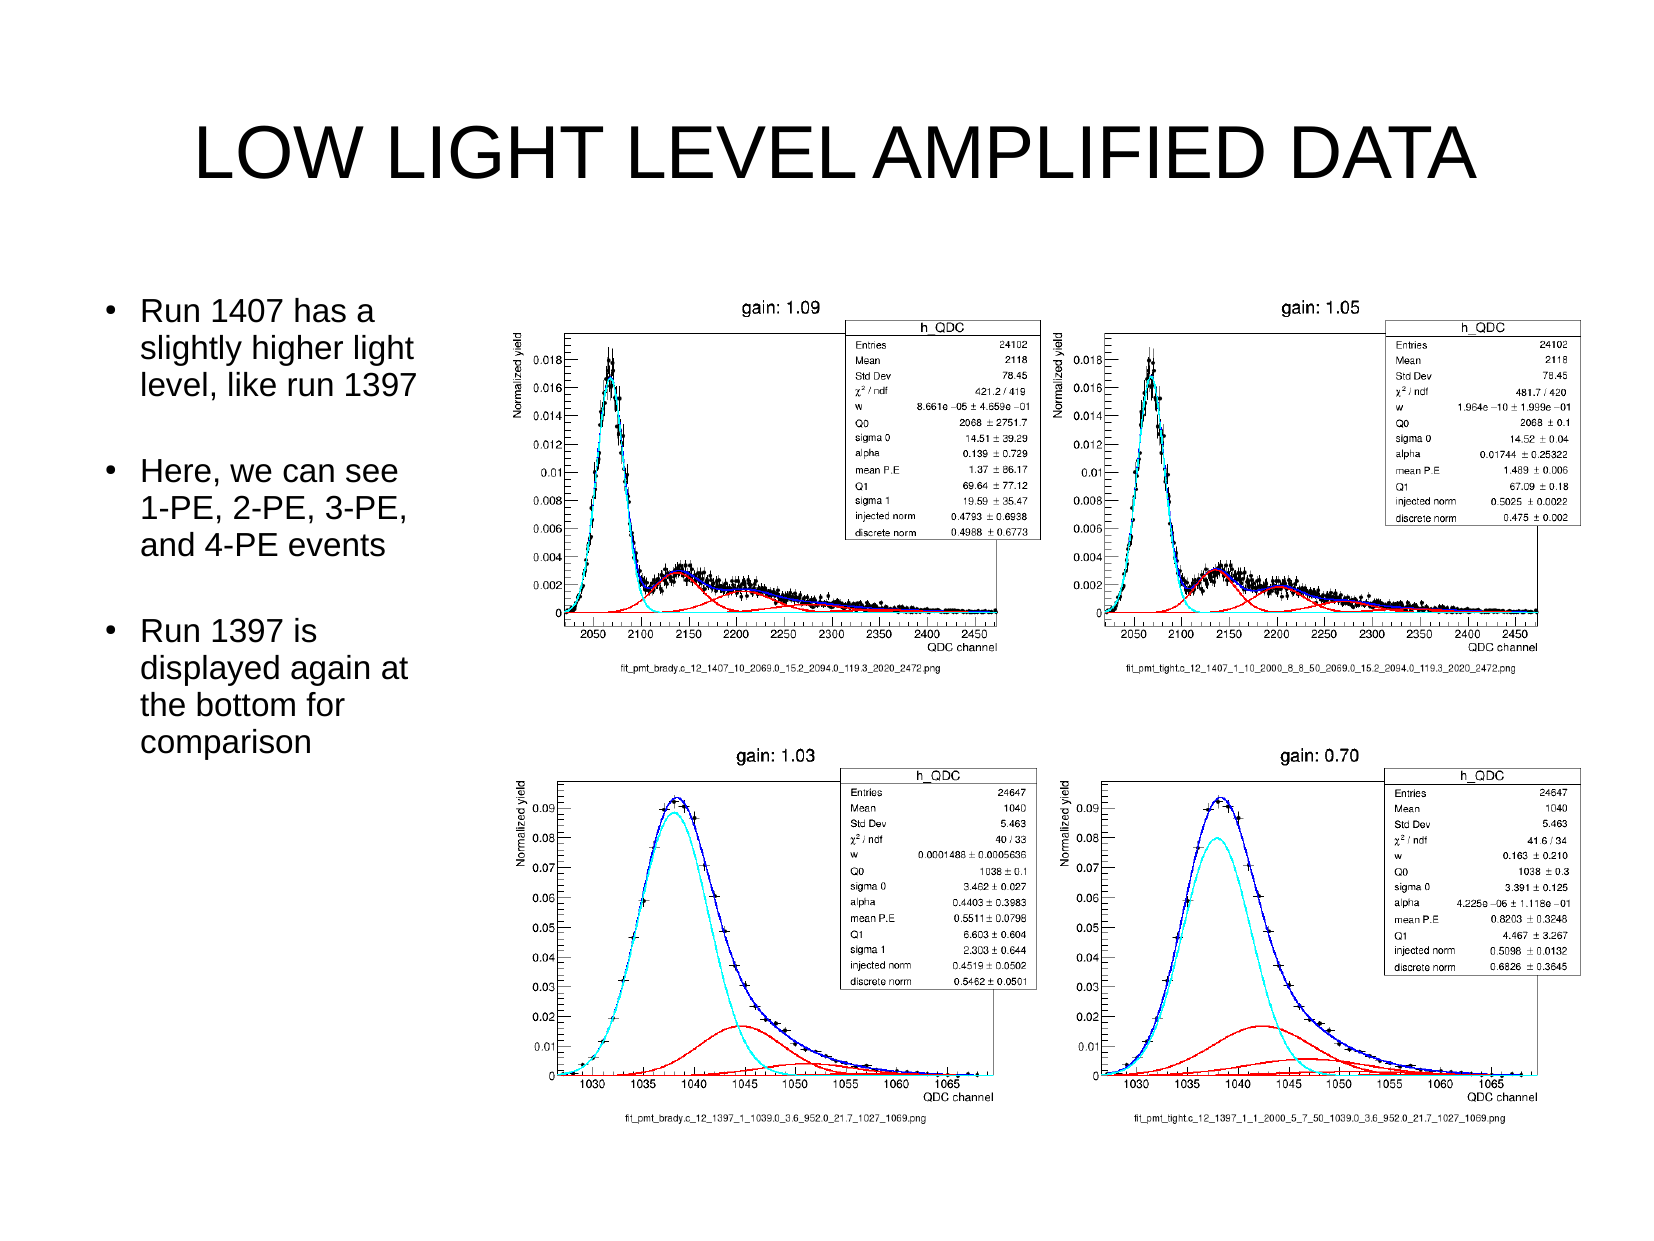

# LOW LIGHT LEVEL AMPLIFIED DATA
Run 1407 has a slightly higher light level, like run 1397
Here, we can see 1-PE, 2-PE, 3-PE, and 4-PE events
Run 1397 is displayed again at the bottom for comparison